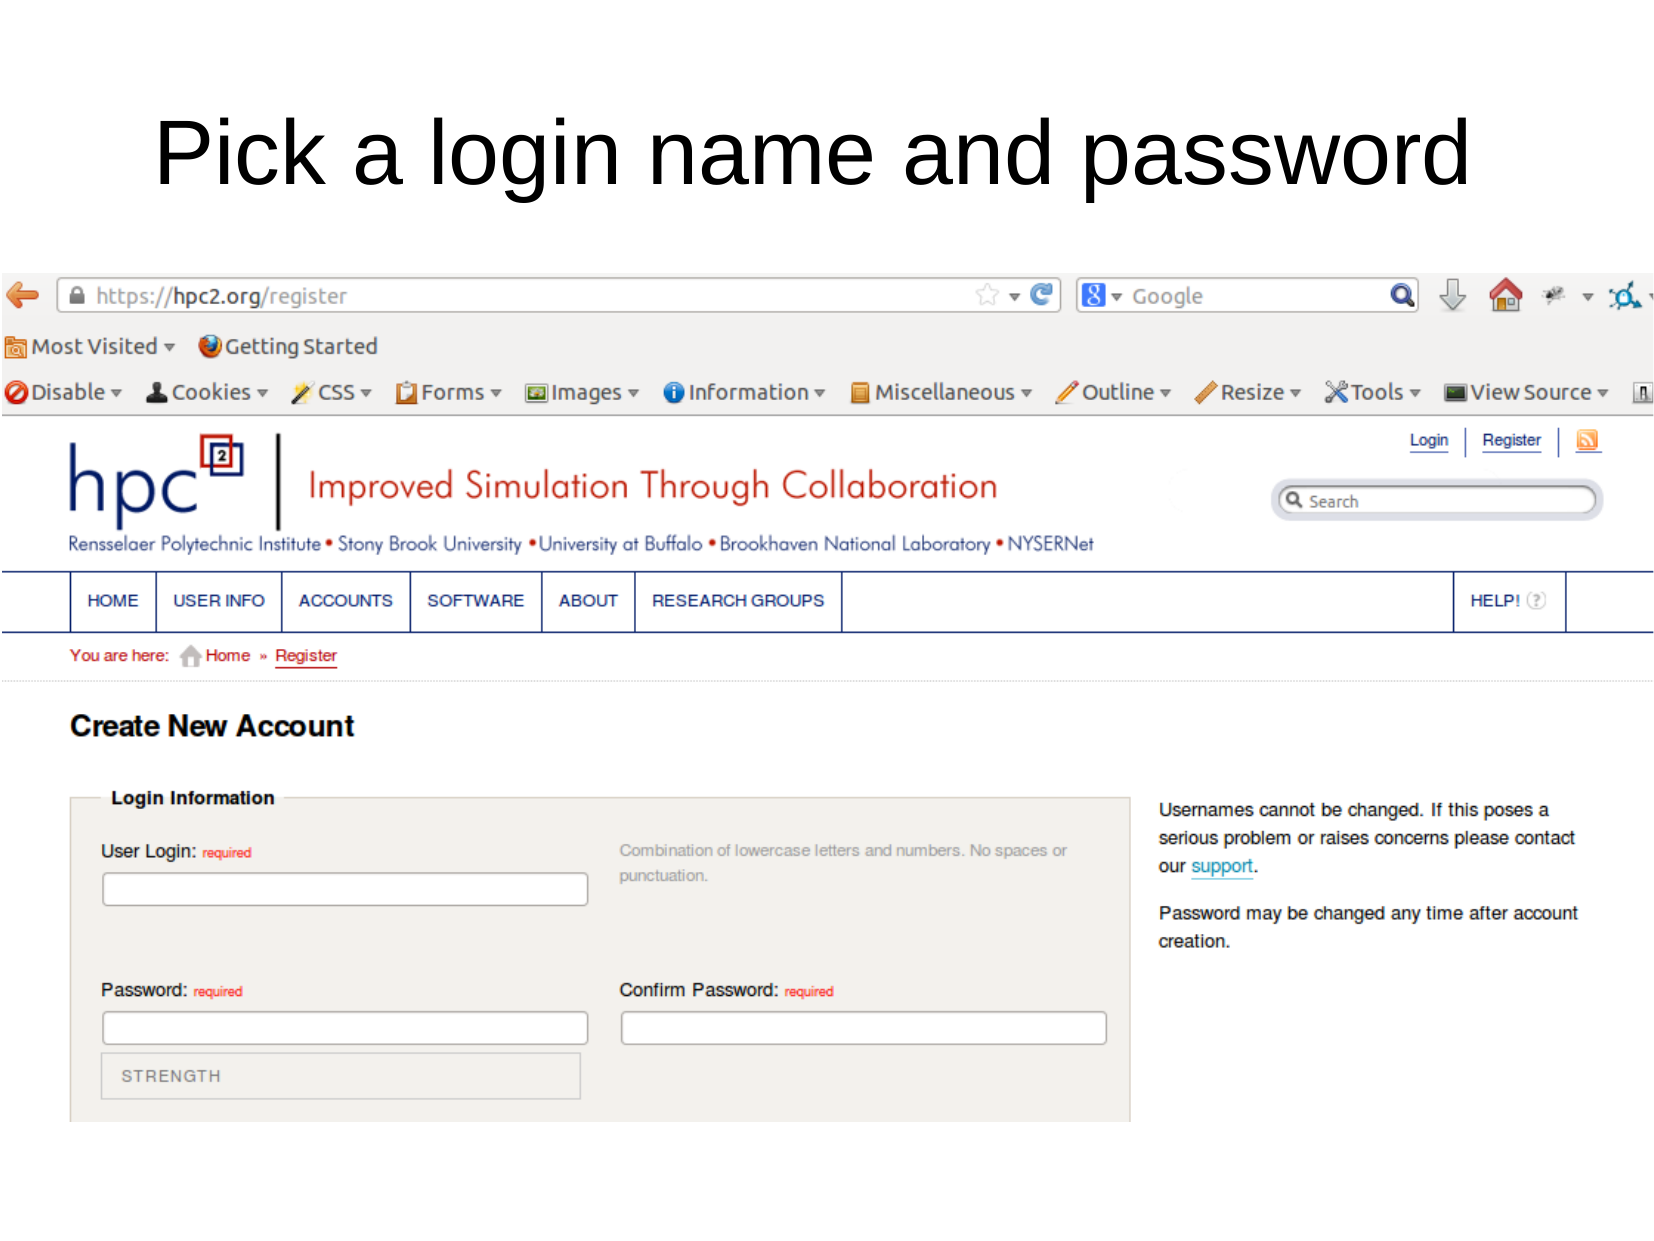

# Pick a login name and password